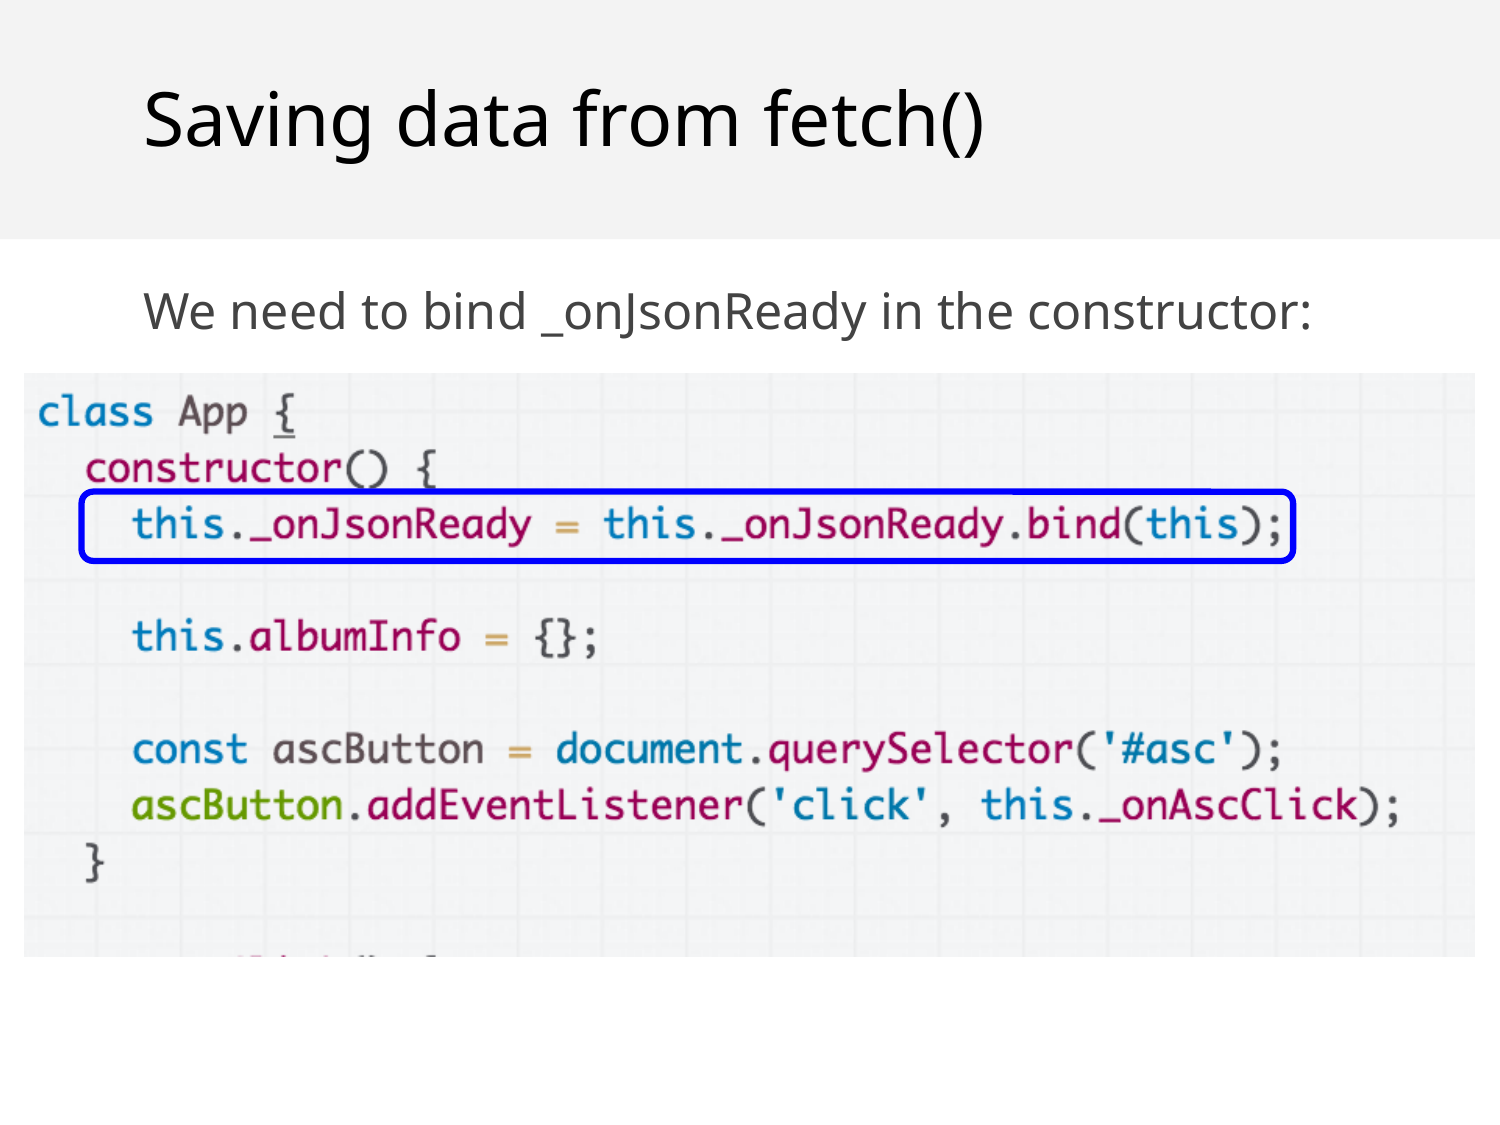

# Saving data from fetch()
We need to bind _onJsonReady in the constructor: